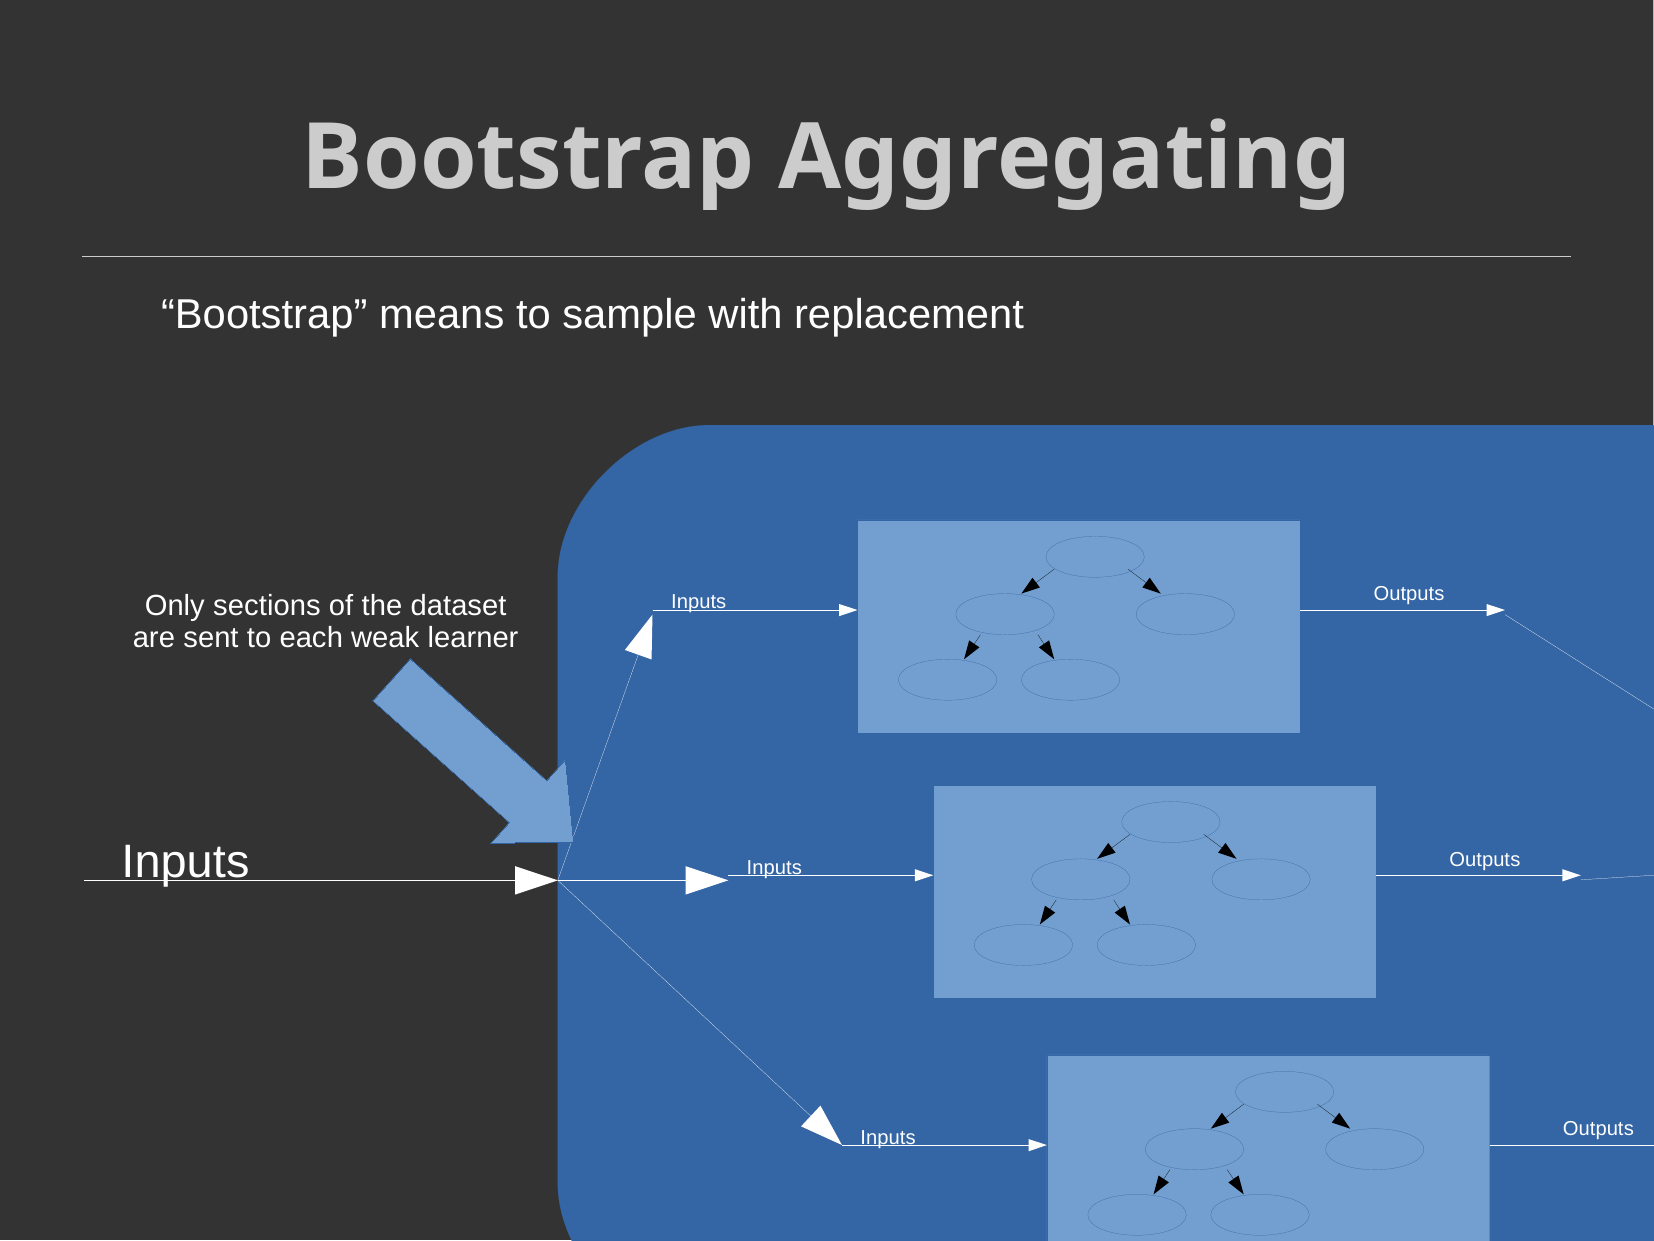

# Bootstrap Aggregating
“Bootstrap” means to sample with replacement
Only sections of the dataset
are sent to each weak learner